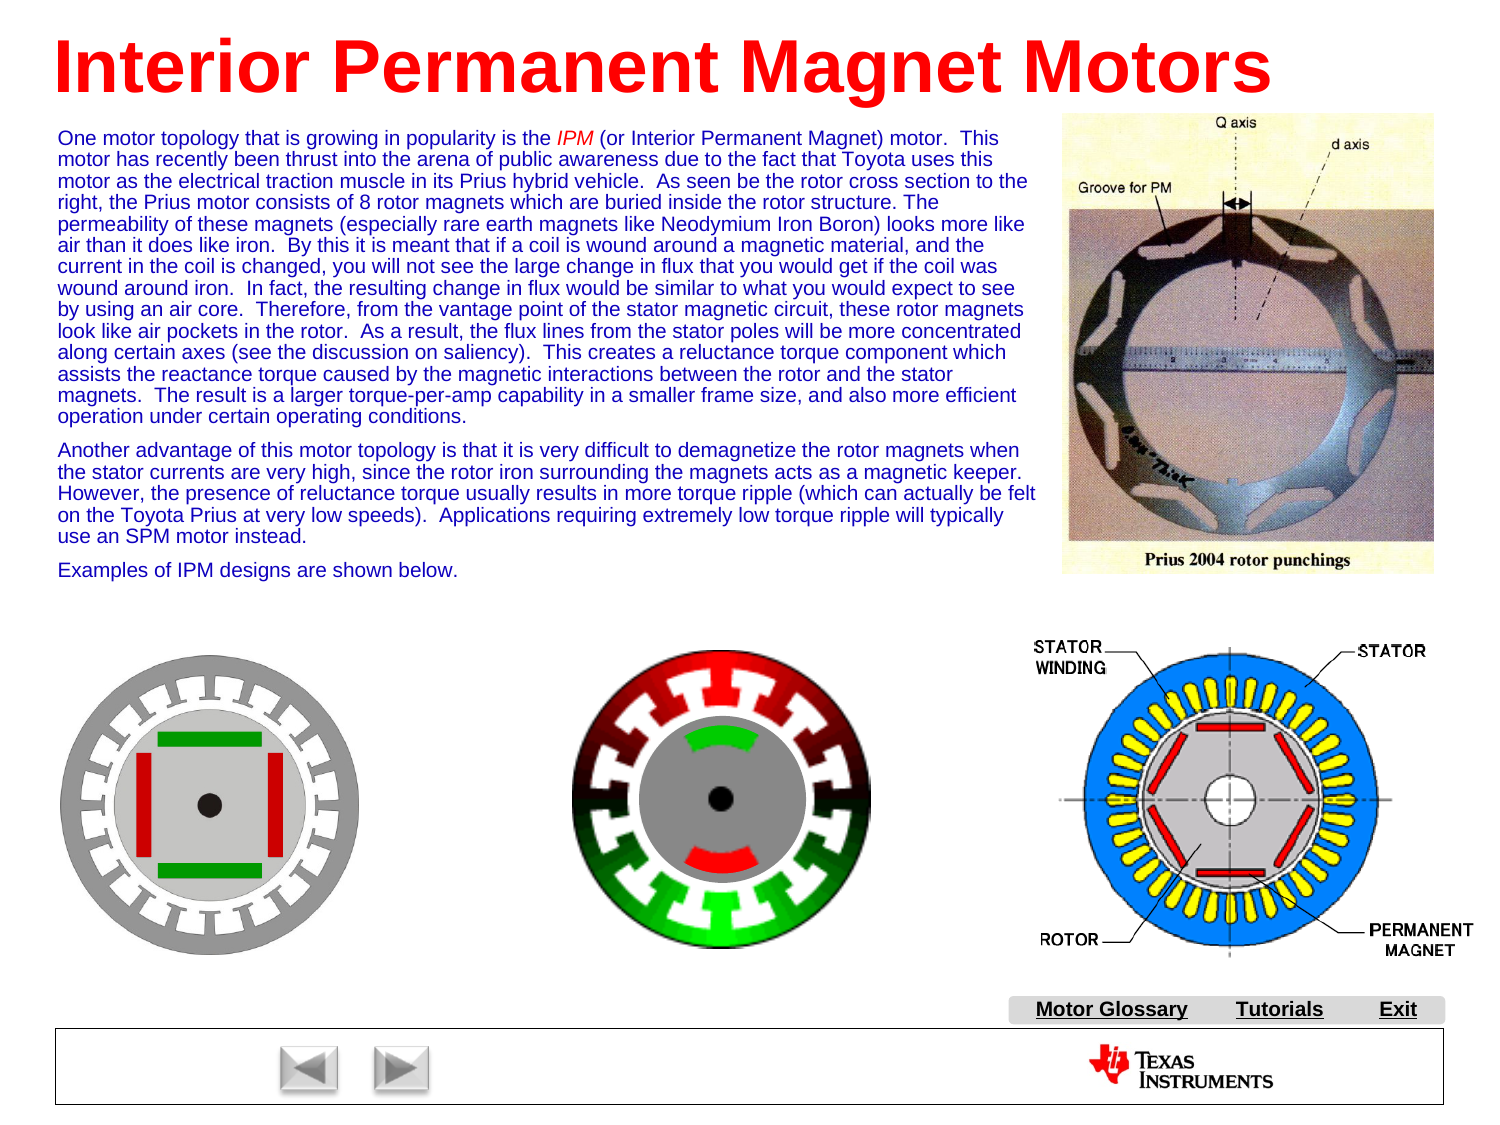

# Interior Permanent Magnet Motors
One motor topology that is growing in popularity is the IPM (or Interior Permanent Magnet) motor. This motor has recently been thrust into the arena of public awareness due to the fact that Toyota uses this motor as the electrical traction muscle in its Prius hybrid vehicle. As seen be the rotor cross section to the right, the Prius motor consists of 8 rotor magnets which are buried inside the rotor structure. The permeability of these magnets (especially rare earth magnets like Neodymium Iron Boron) looks more like air than it does like iron. By this it is meant that if a coil is wound around a magnetic material, and the current in the coil is changed, you will not see the large change in flux that you would get if the coil was wound around iron. In fact, the resulting change in flux would be similar to what you would expect to see by using an air core. Therefore, from the vantage point of the stator magnetic circuit, these rotor magnets look like air pockets in the rotor. As a result, the flux lines from the stator poles will be more concentrated along certain axes (see the discussion on saliency). This creates a reluctance torque component which assists the reactance torque caused by the magnetic interactions between the rotor and the stator magnets. The result is a larger torque-per-amp capability in a smaller frame size, and also more efficient operation under certain operating conditions.
Another advantage of this motor topology is that it is very difficult to demagnetize the rotor magnets when the stator currents are very high, since the rotor iron surrounding the magnets acts as a magnetic keeper. However, the presence of reluctance torque usually results in more torque ripple (which can actually be felt on the Toyota Prius at very low speeds). Applications requiring extremely low torque ripple will typically use an SPM motor instead.
Examples of IPM designs are shown below.